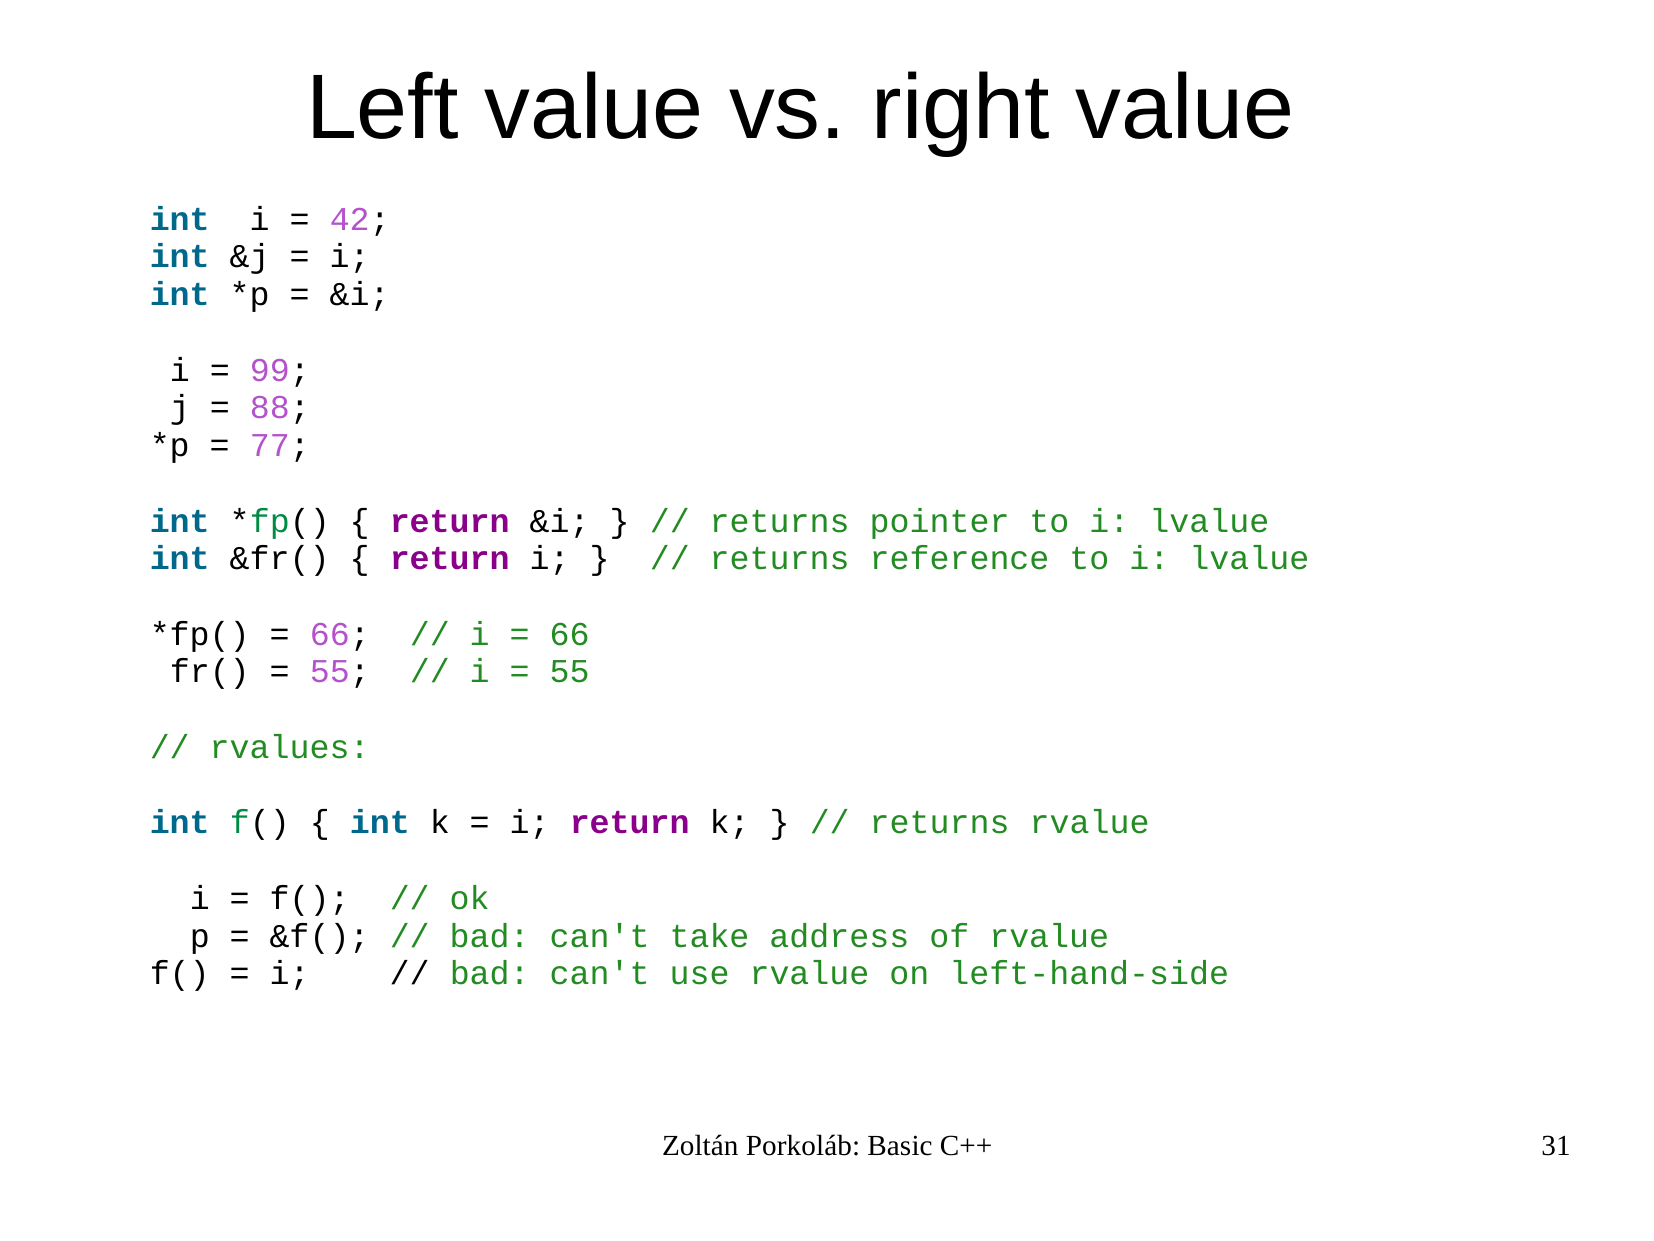

# Left value vs. right value
int i = 42;
int &j = i;
int *p = &i;
 i = 99;
 j = 88;
*p = 77;
int *fp() { return &i; } // returns pointer to i: lvalue
int &fr() { return i; } // returns reference to i: lvalue
*fp() = 66; // i = 66
 fr() = 55; // i = 55
// rvalues:
int f() { int k = i; return k; } // returns rvalue
 i = f(); // ok
 p = &f(); // bad: can't take address of rvalue
f() = i; // bad: can't use rvalue on left-hand-side
Zoltán Porkoláb: Basic C++
31